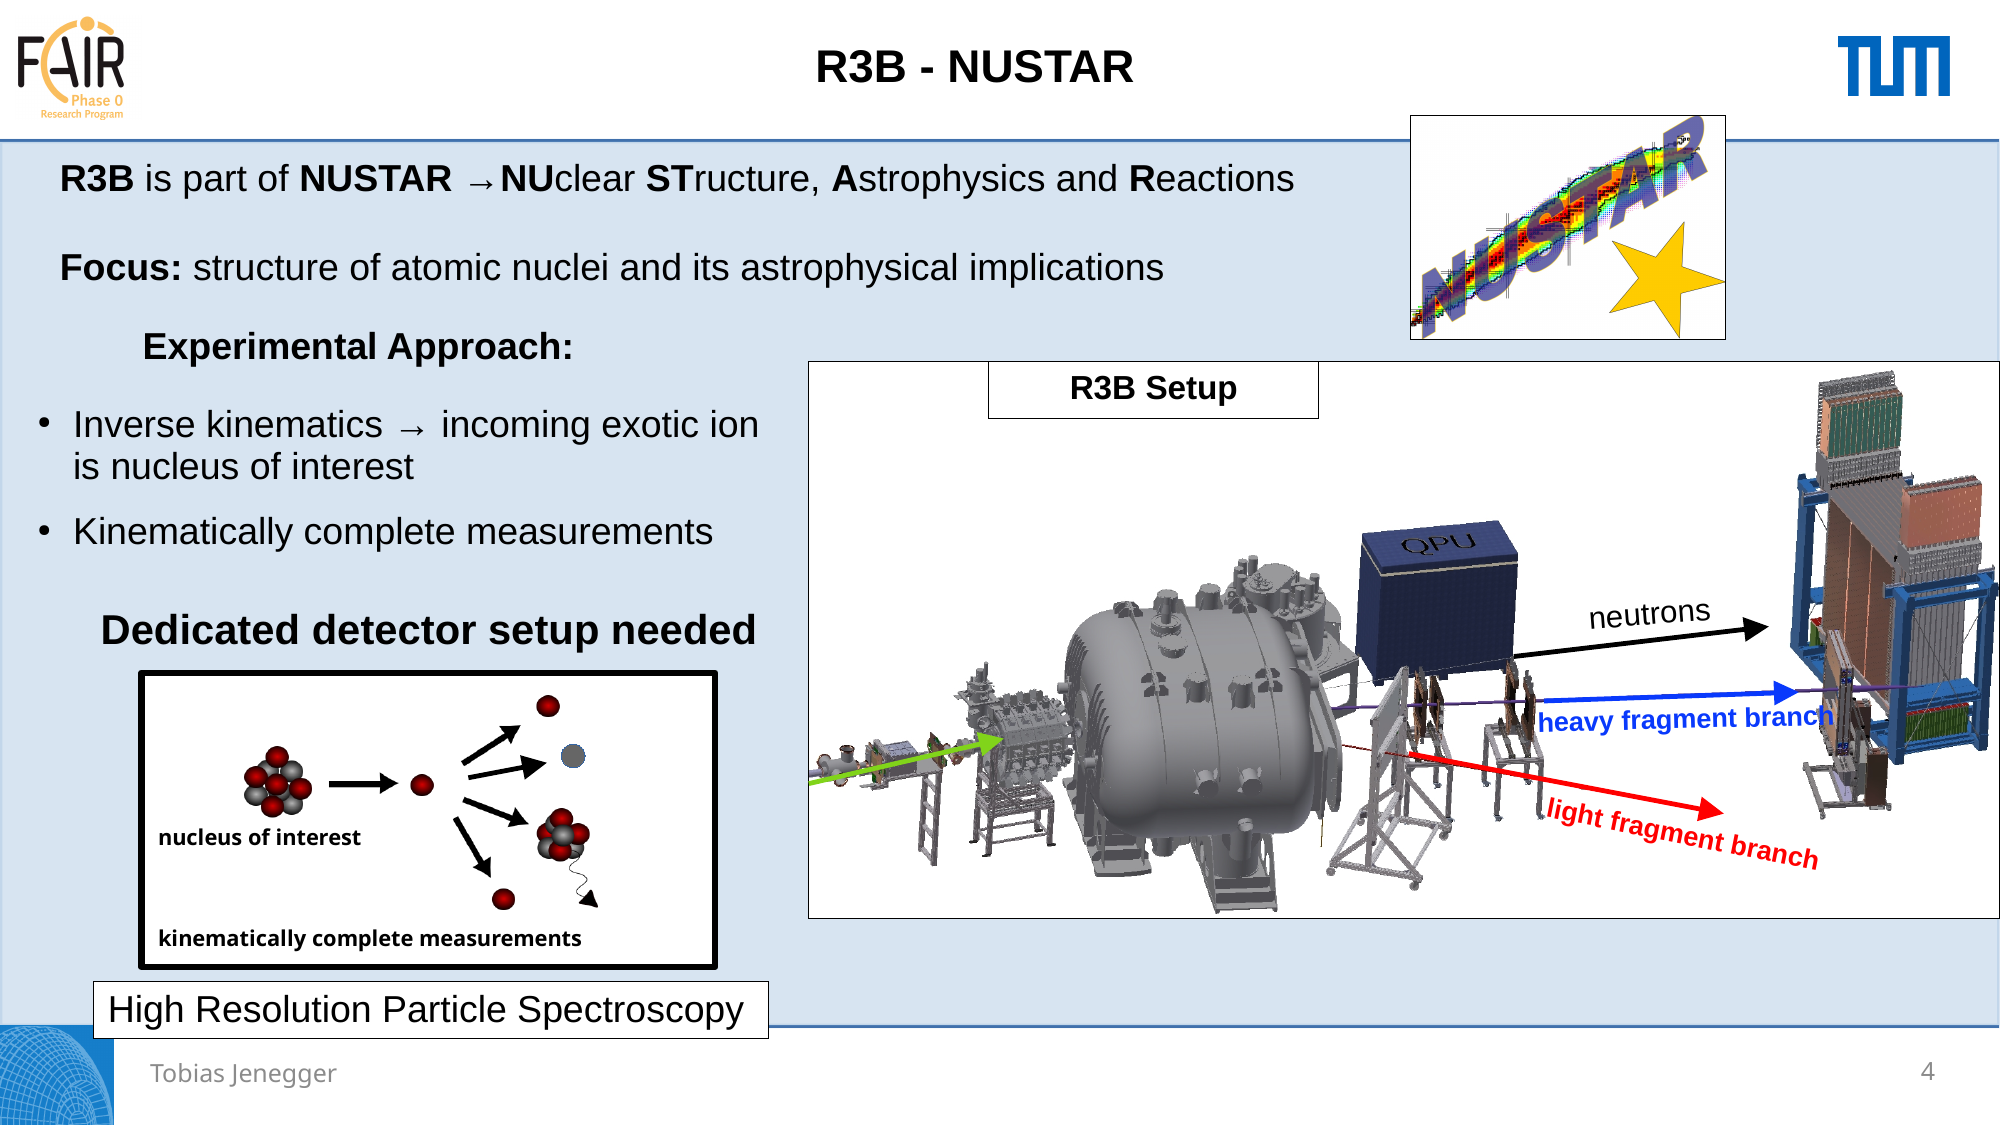

R3B - NUSTAR
R3B is part of NUSTAR →NUclear STructure, Astrophysics and Reactions
Focus: structure of atomic nuclei and its astrophysical implications
 Experimental Approach:
Inverse kinematics → incoming exotic ion is nucleus of interest
Kinematically complete measurements
 Dedicated detector setup needed
R3B Setup
neutrons
heavy fragment branch
light fragment branch
nucleus of interest
kinematically complete measurements
High Resolution Particle Spectroscopy
4